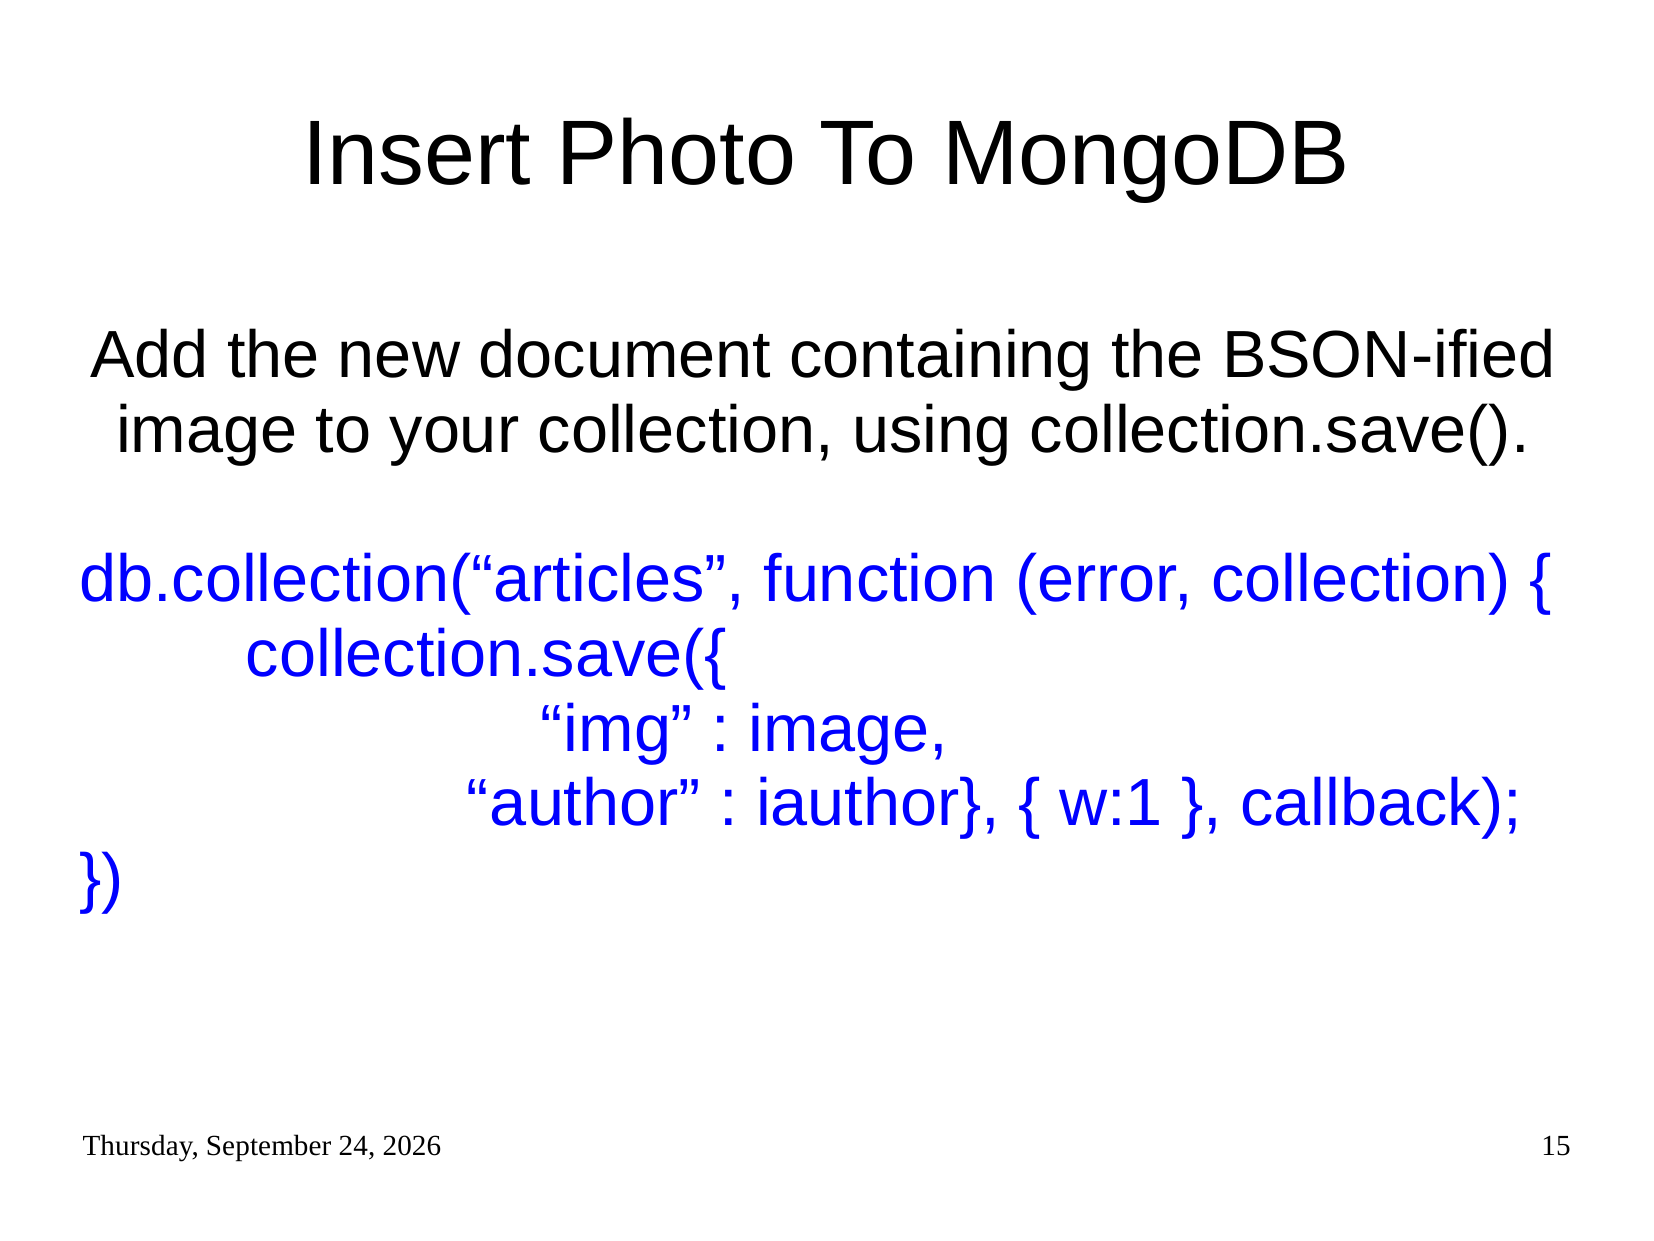

# Insert Photo To MongoDB
Add the new document containing the BSON-ified image to your collection, using collection.save().
db.collection(“articles”, function (error, collection) {
 collection.save({
 “img” : image,
 “author” : iauthor}, { w:1 }, callback);
})
15